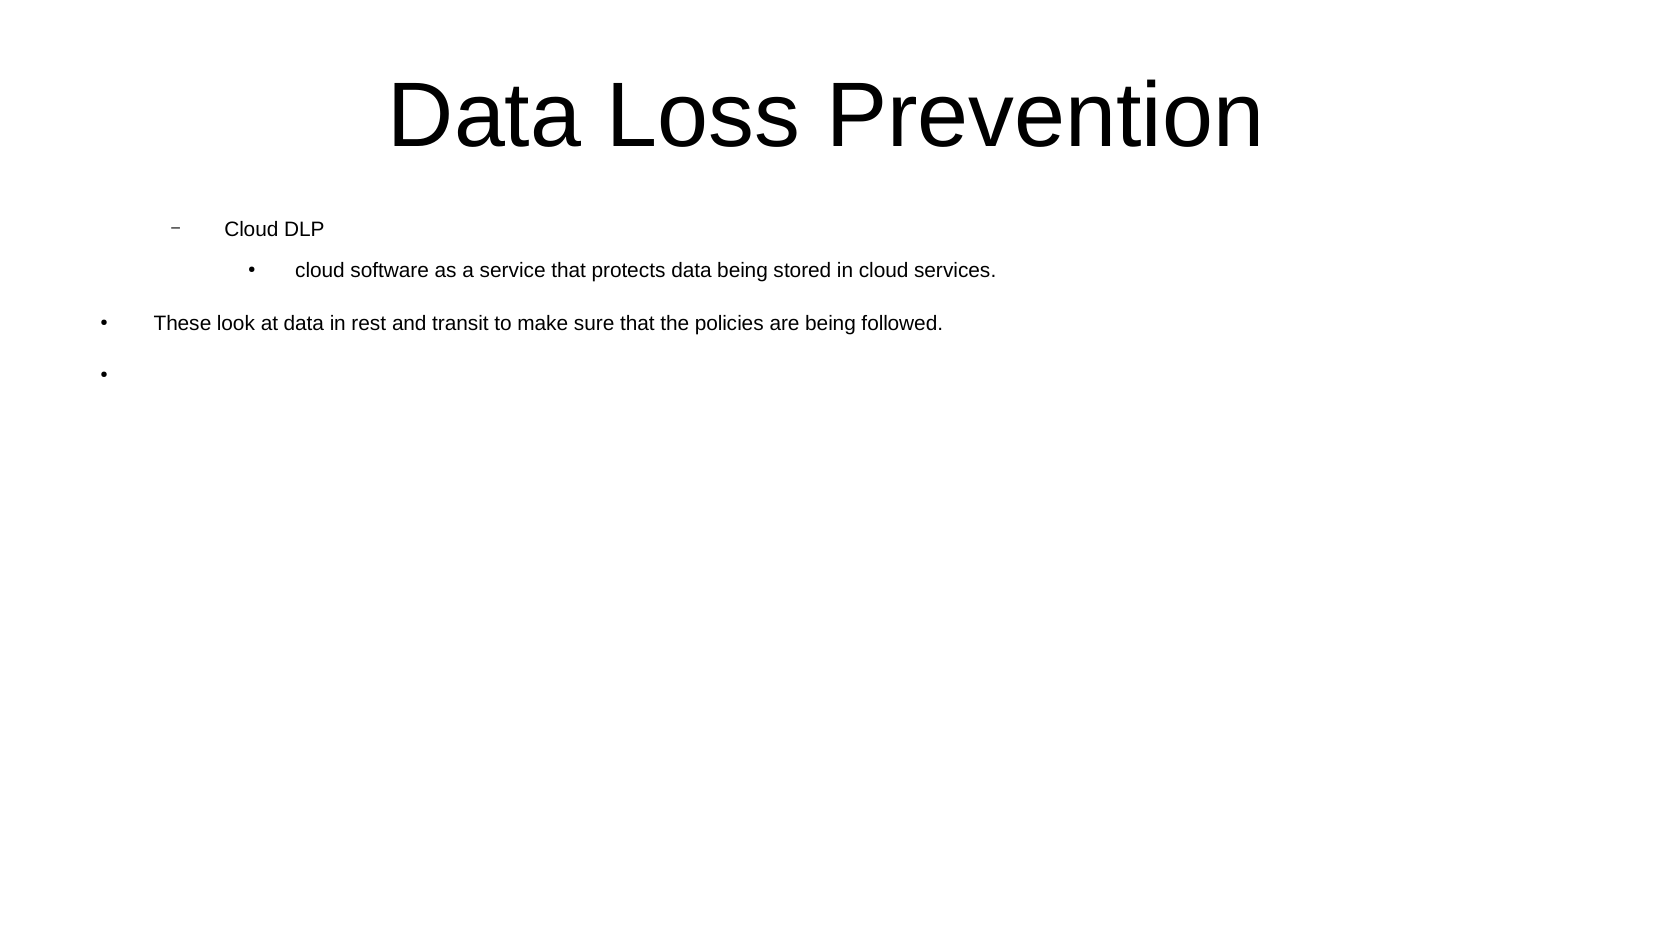

# Data Loss Prevention
Cloud DLP
cloud software as a service that protects data being stored in cloud services.
These look at data in rest and transit to make sure that the policies are being followed.